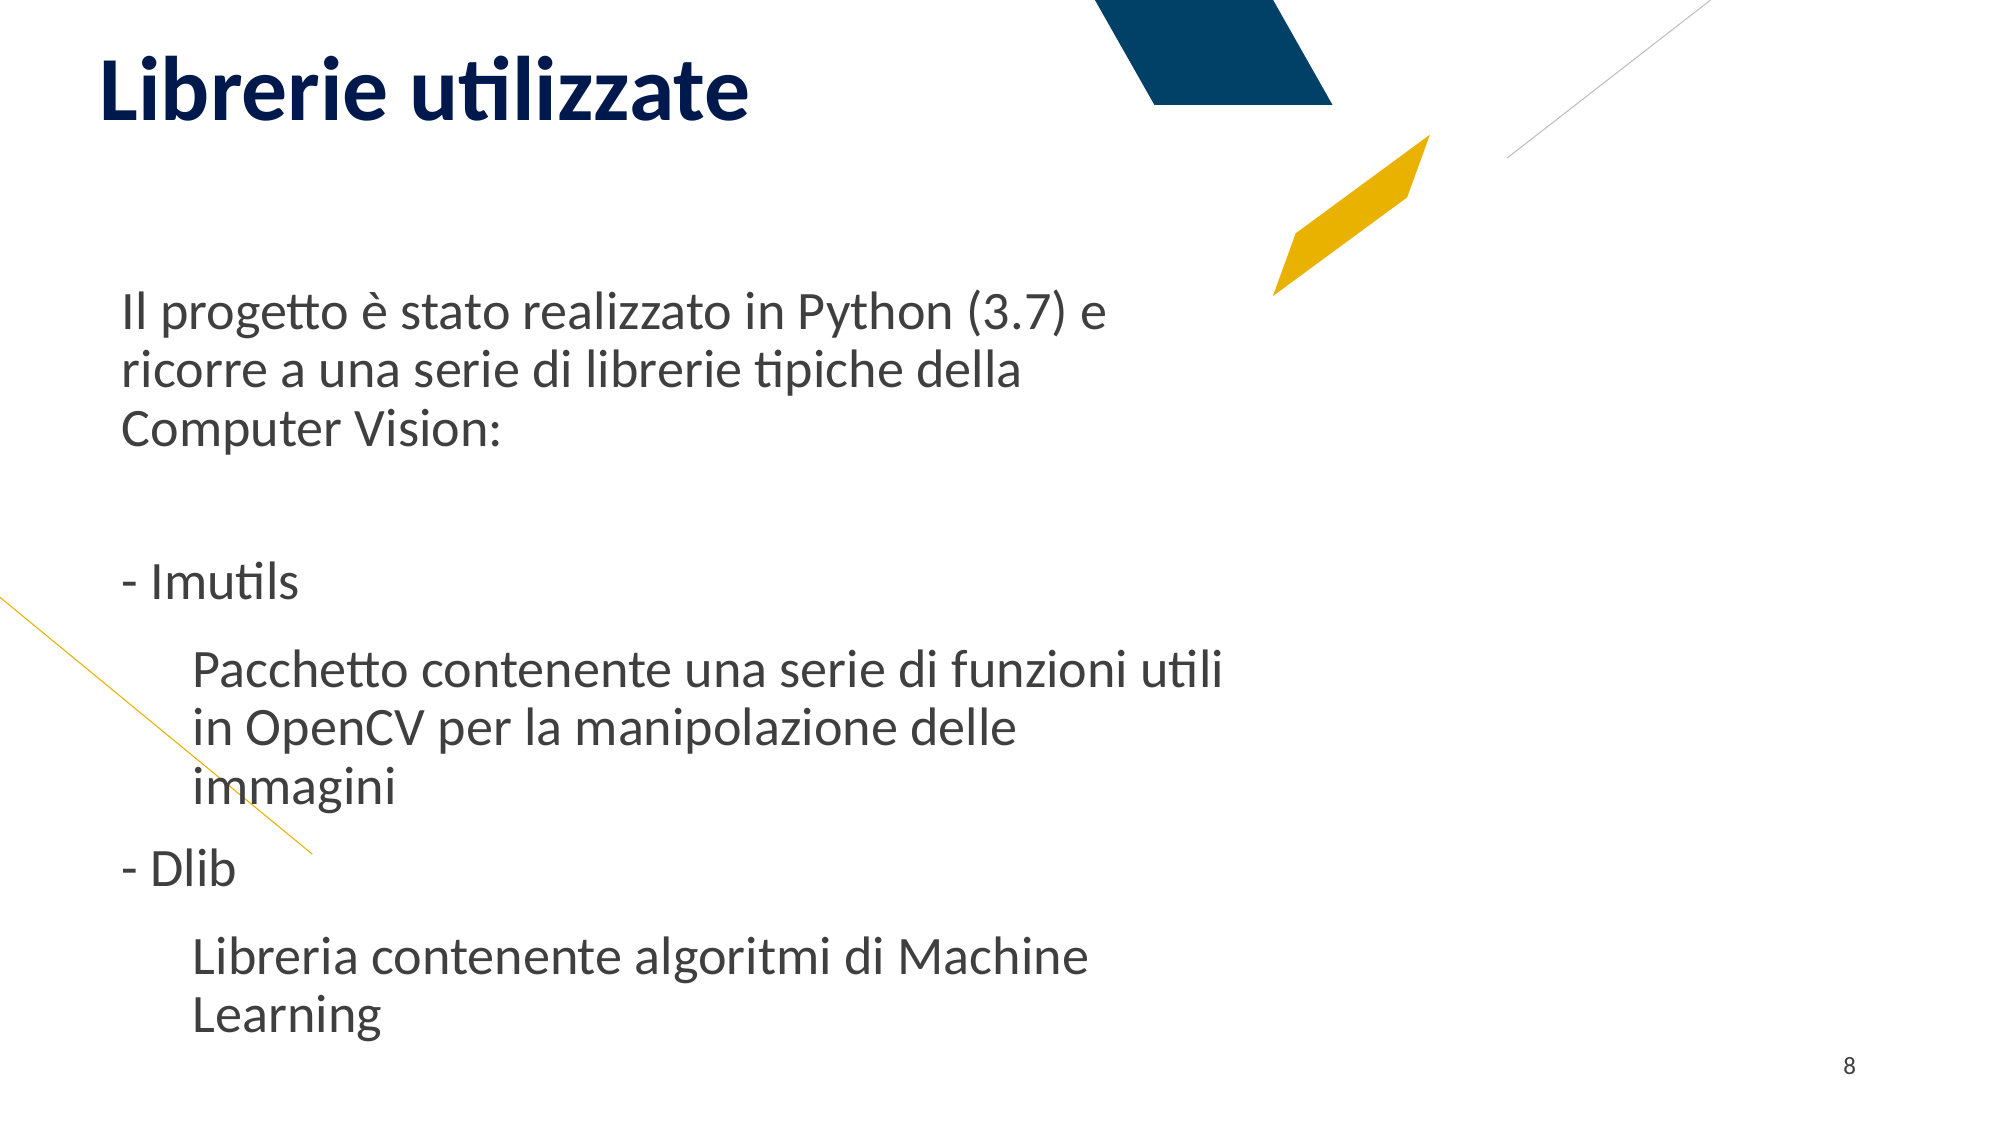

# Librerie utilizzate
Il progetto è stato realizzato in Python (3.7) e ricorre a una serie di librerie tipiche della Computer Vision:
- Imutils
Pacchetto contenente una serie di funzioni utili in OpenCV per la manipolazione delle immagini
- Dlib
Libreria contenente algoritmi di Machine Learning